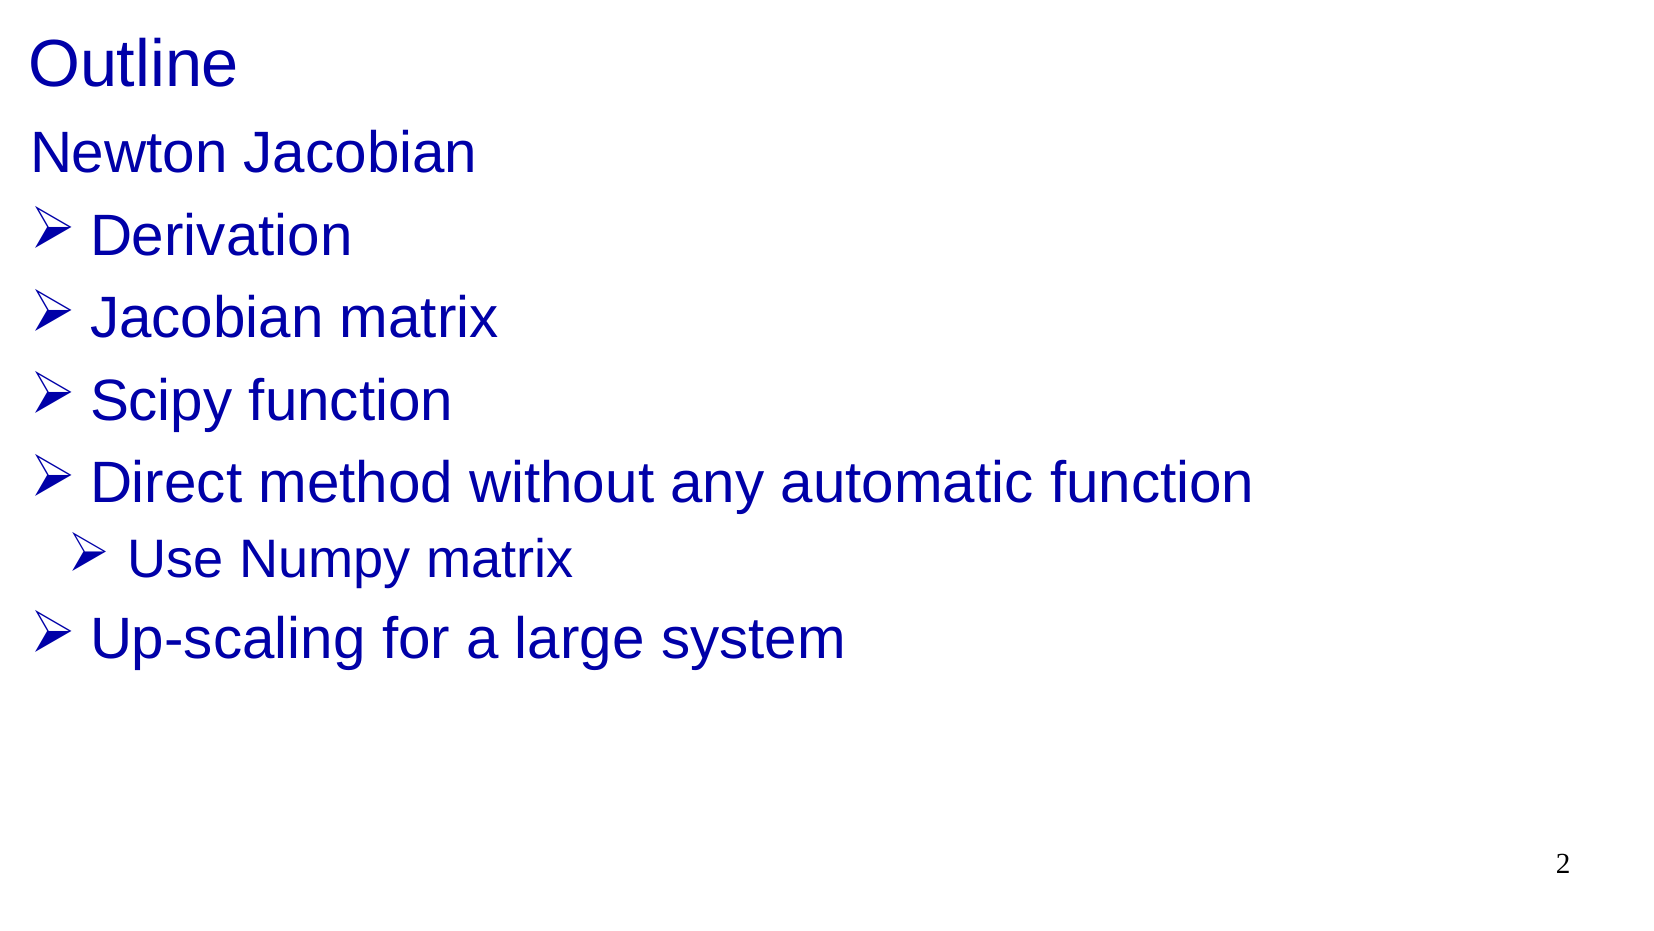

# Outline
Newton Jacobian
Derivation
Jacobian matrix
Scipy function
Direct method without any automatic function
Use Numpy matrix
Up-scaling for a large system
2